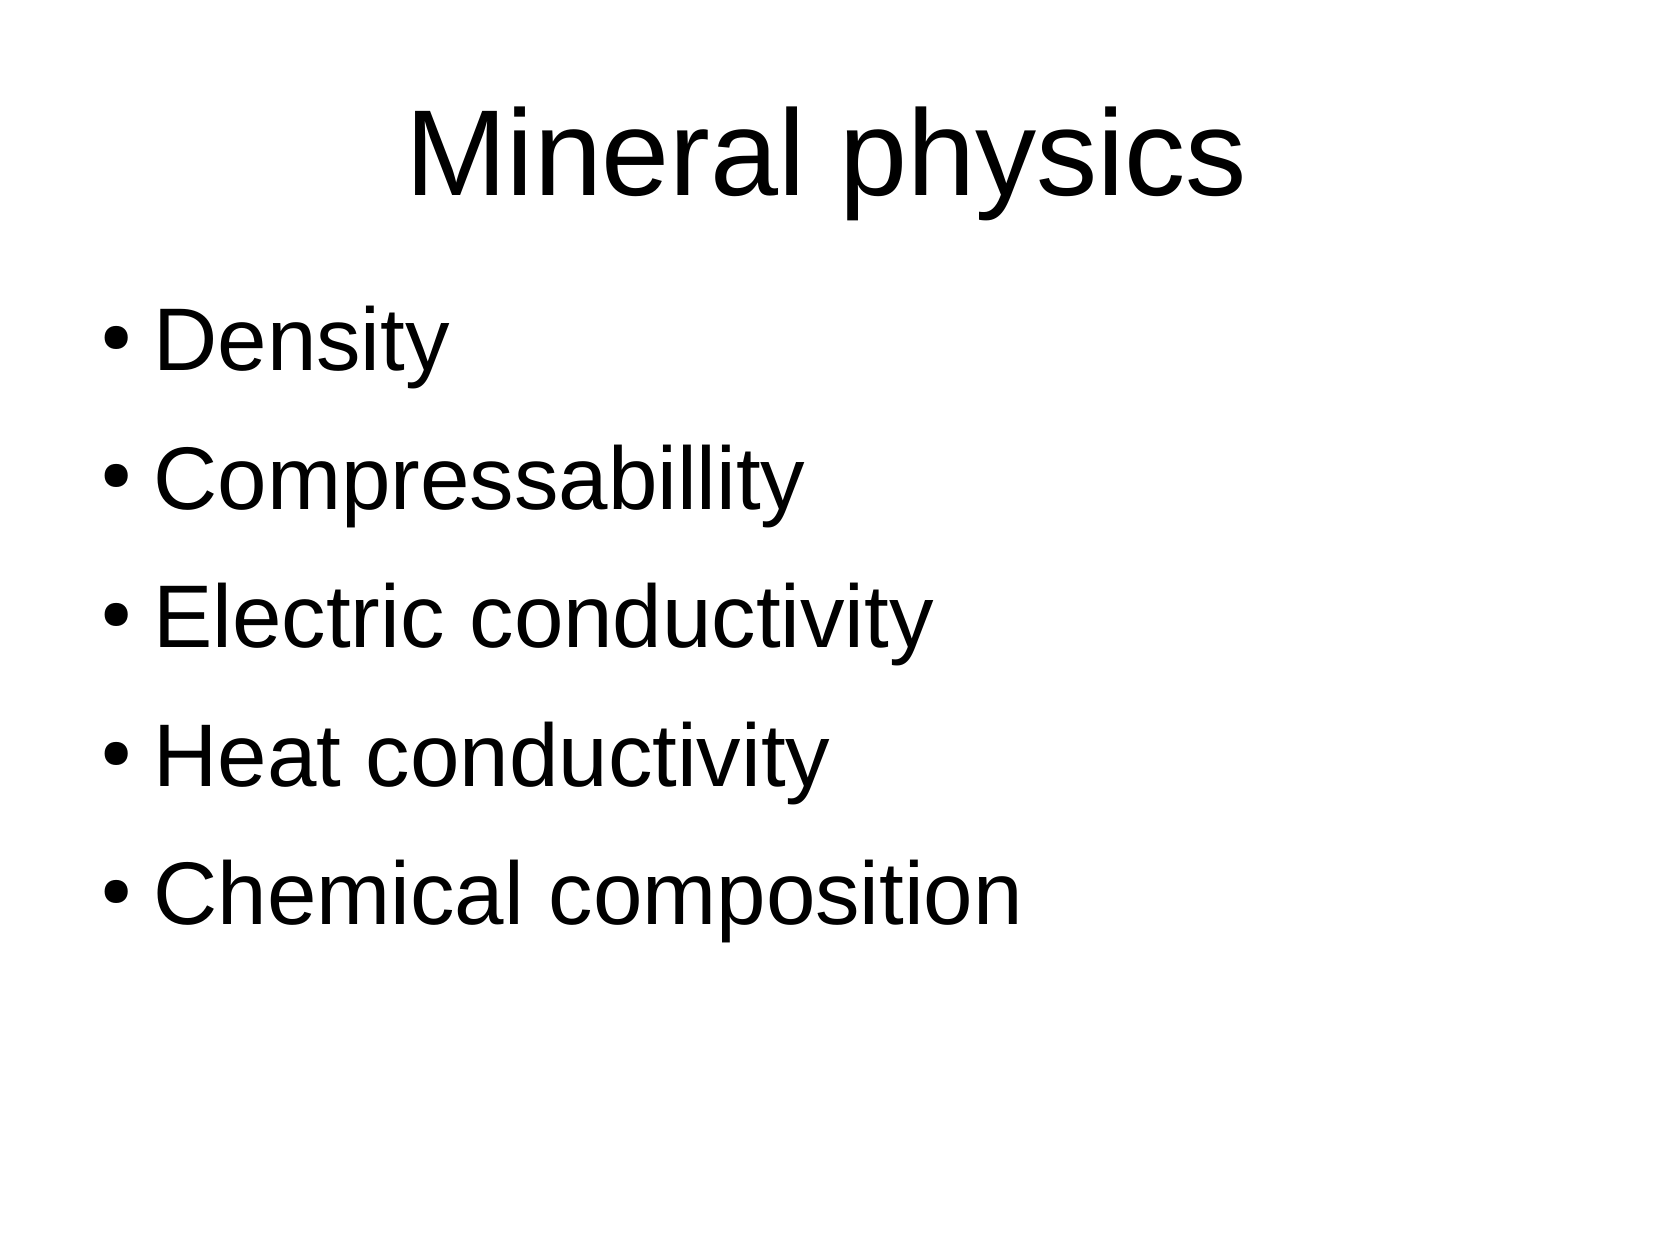

# Mineral physics
Density
Compressabillity
Electric conductivity
Heat conductivity
Chemical composition